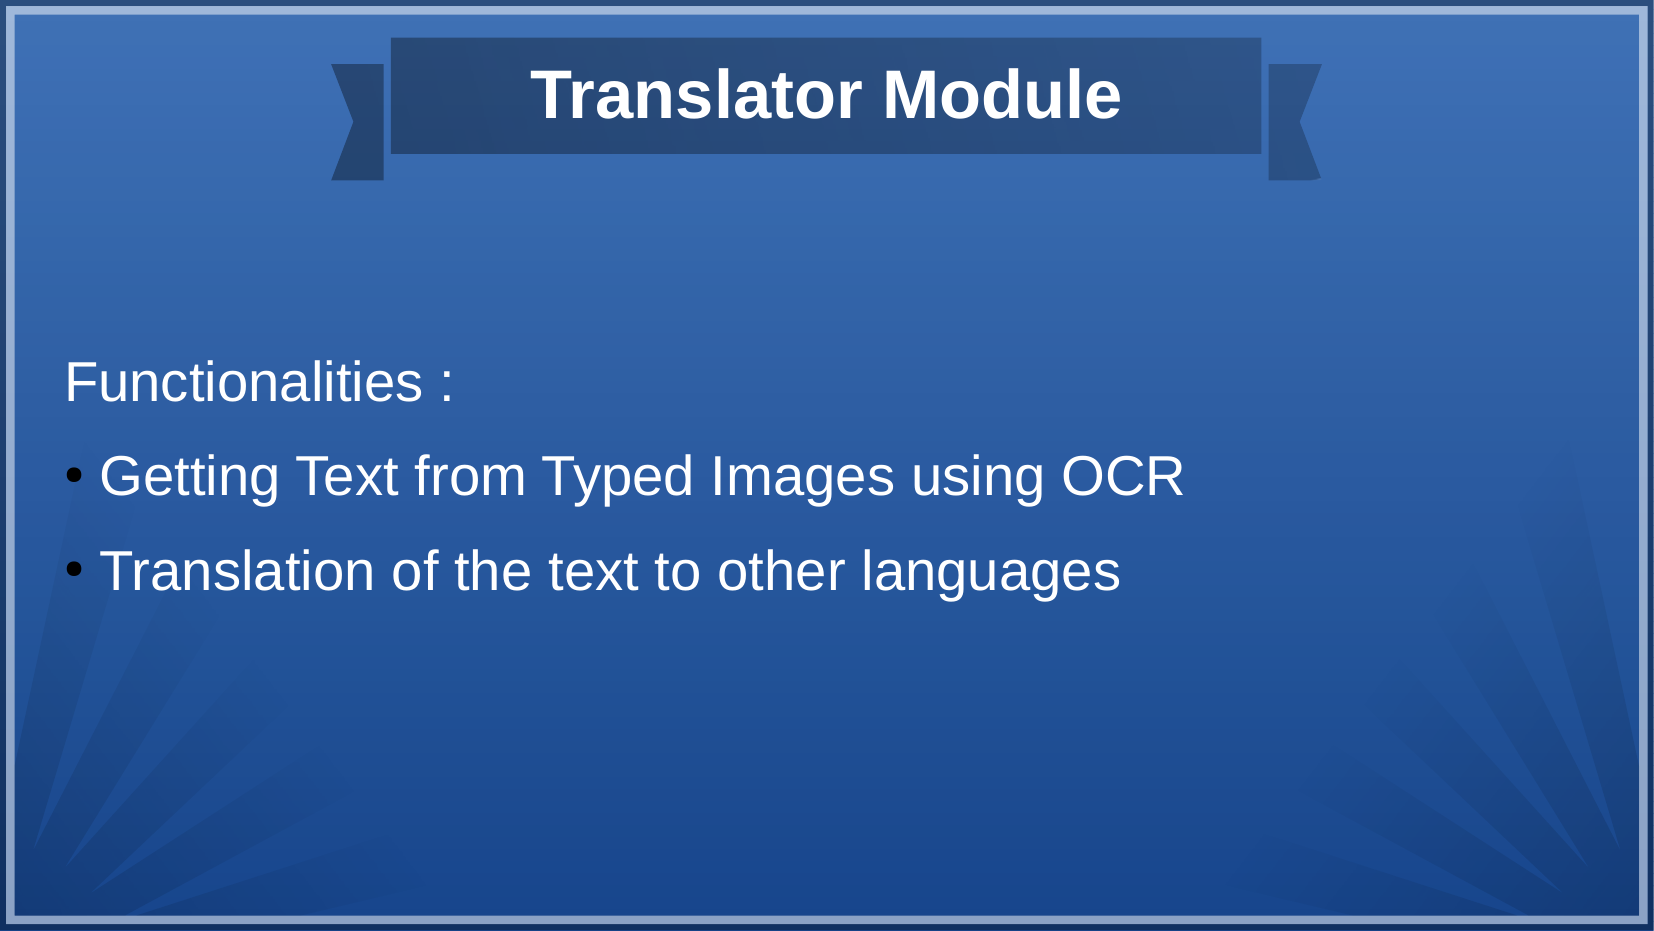

# Translator Module
Functionalities :
Getting Text from Typed Images using OCR
Translation of the text to other languages